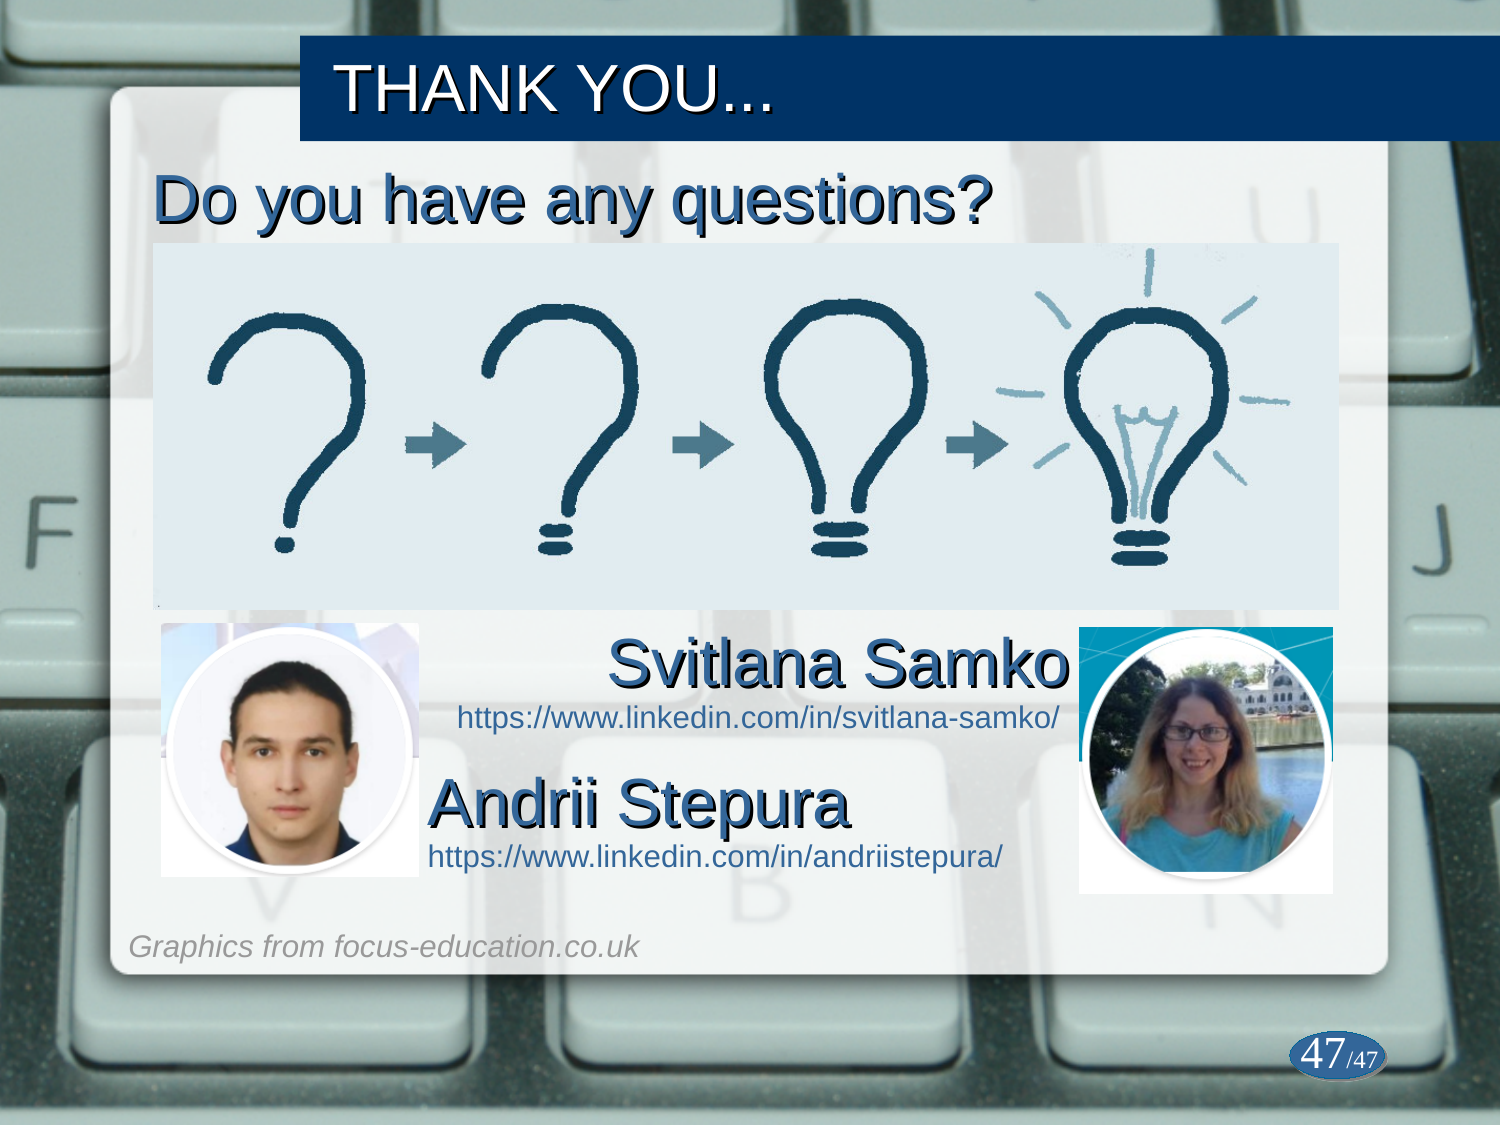

# THANK YOU...
Do you have any questions?
Svitlana Samko
https://www.linkedin.com/in/svitlana-samko/
Andrii Stepura
https://www.linkedin.com/in/andriistepura/
Graphics from focus-education.co.uk
47